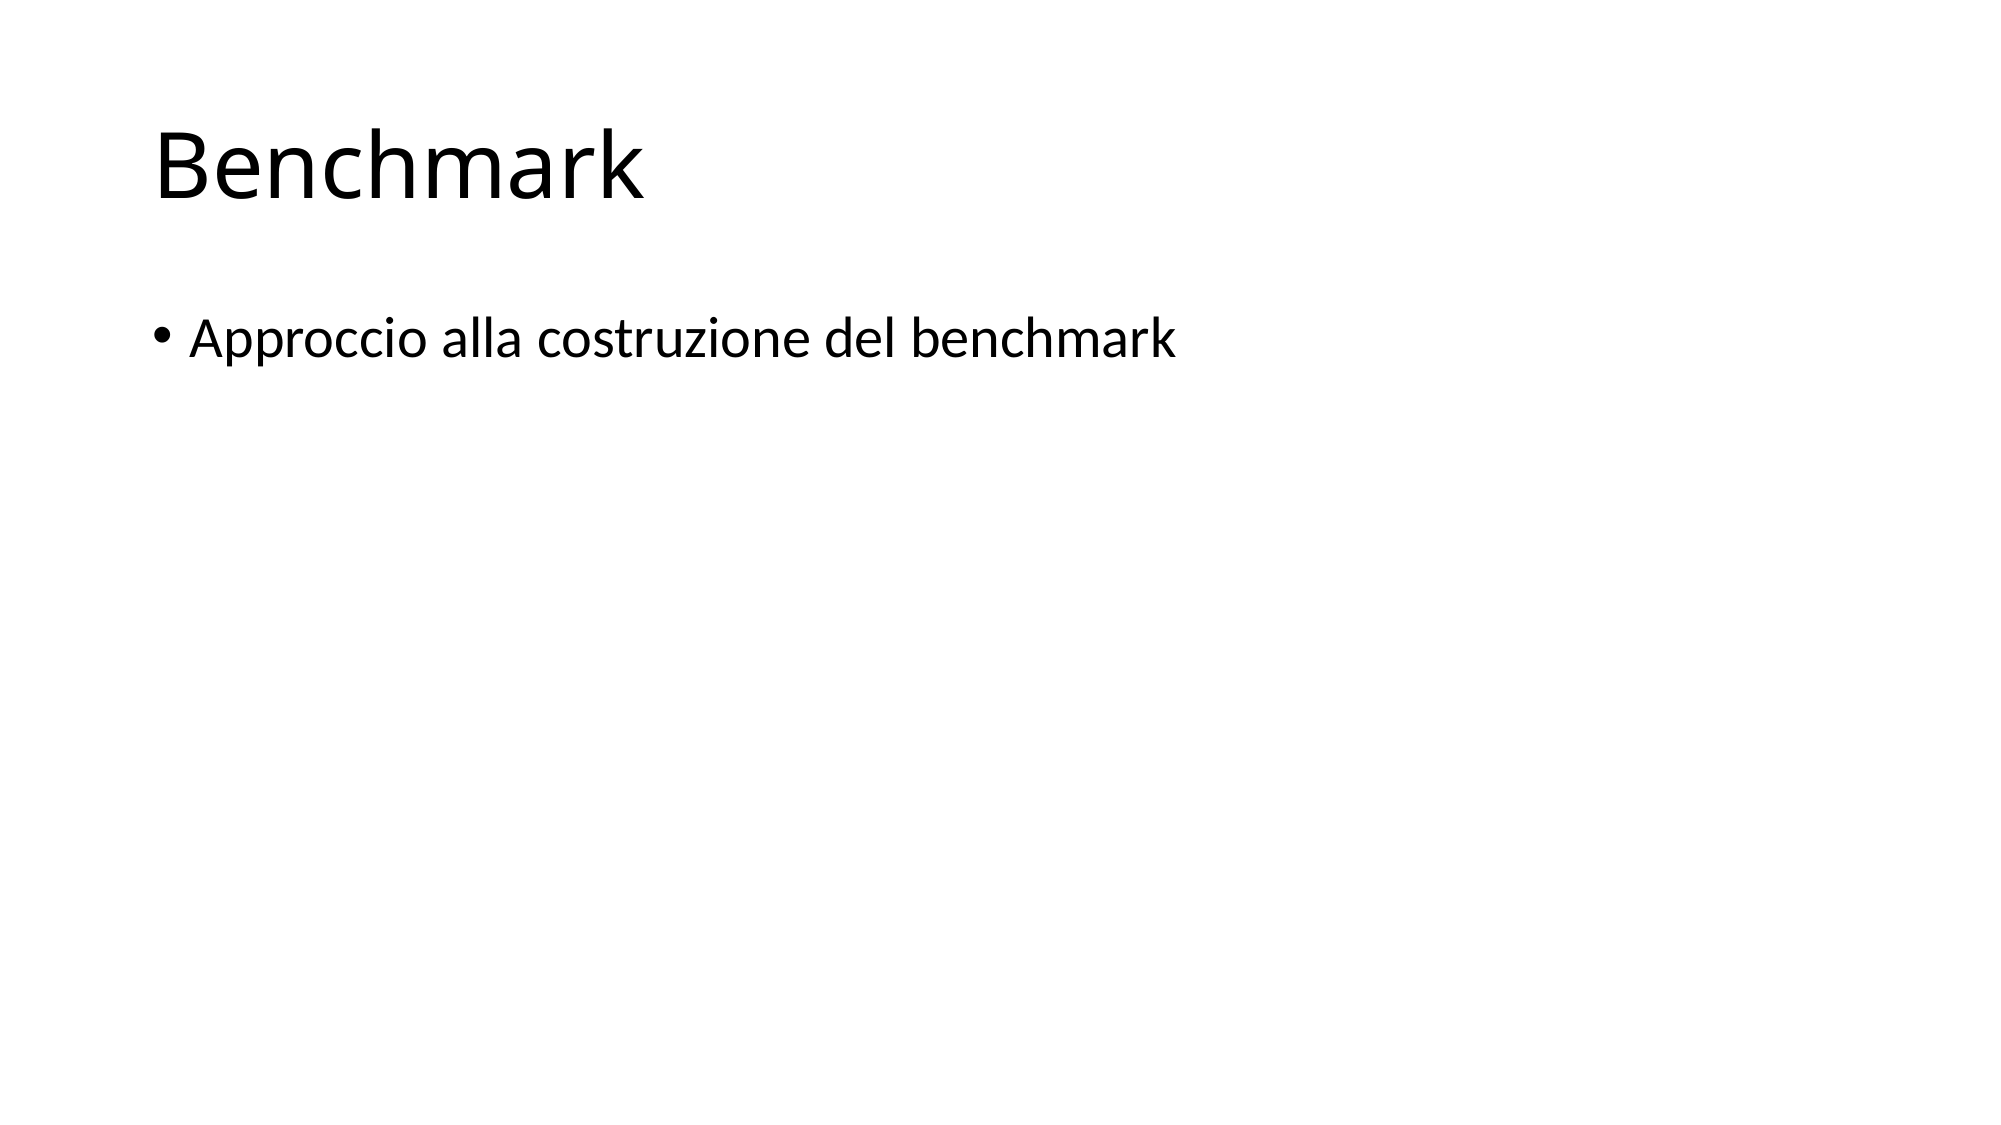

# Benchmark
Approccio alla costruzione del benchmark